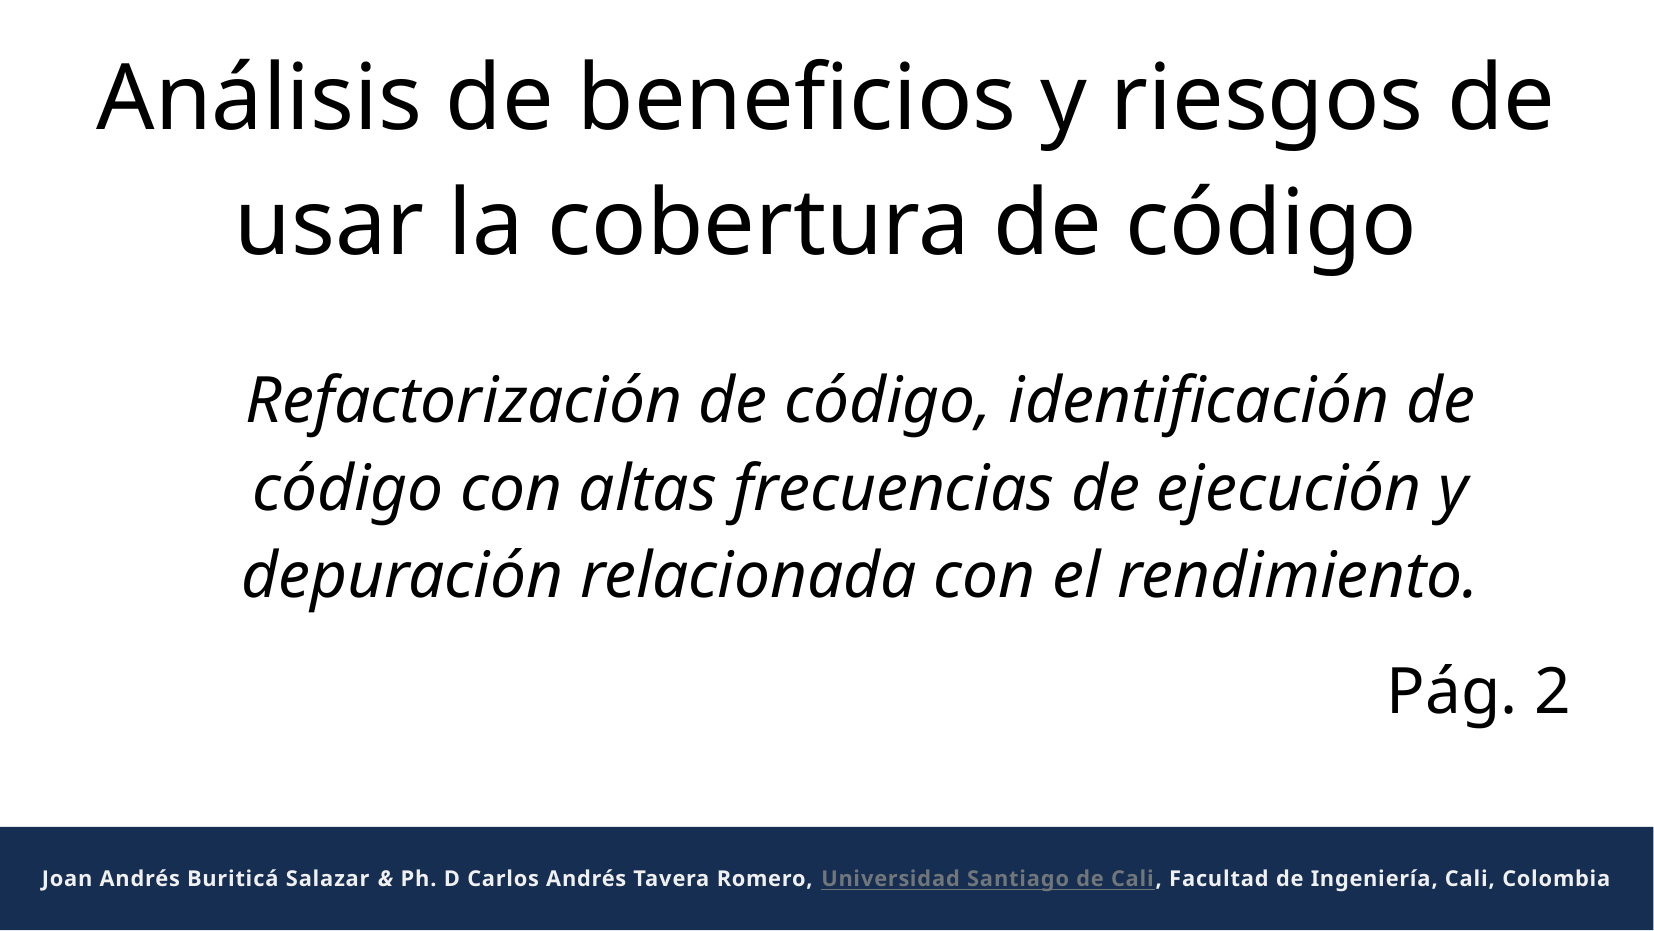

Análisis de beneficios y riesgos de usar la cobertura de código
# Refactorización de código, identificación de código con altas frecuencias de ejecución y depuración relacionada con el rendimiento.
Pág. 2